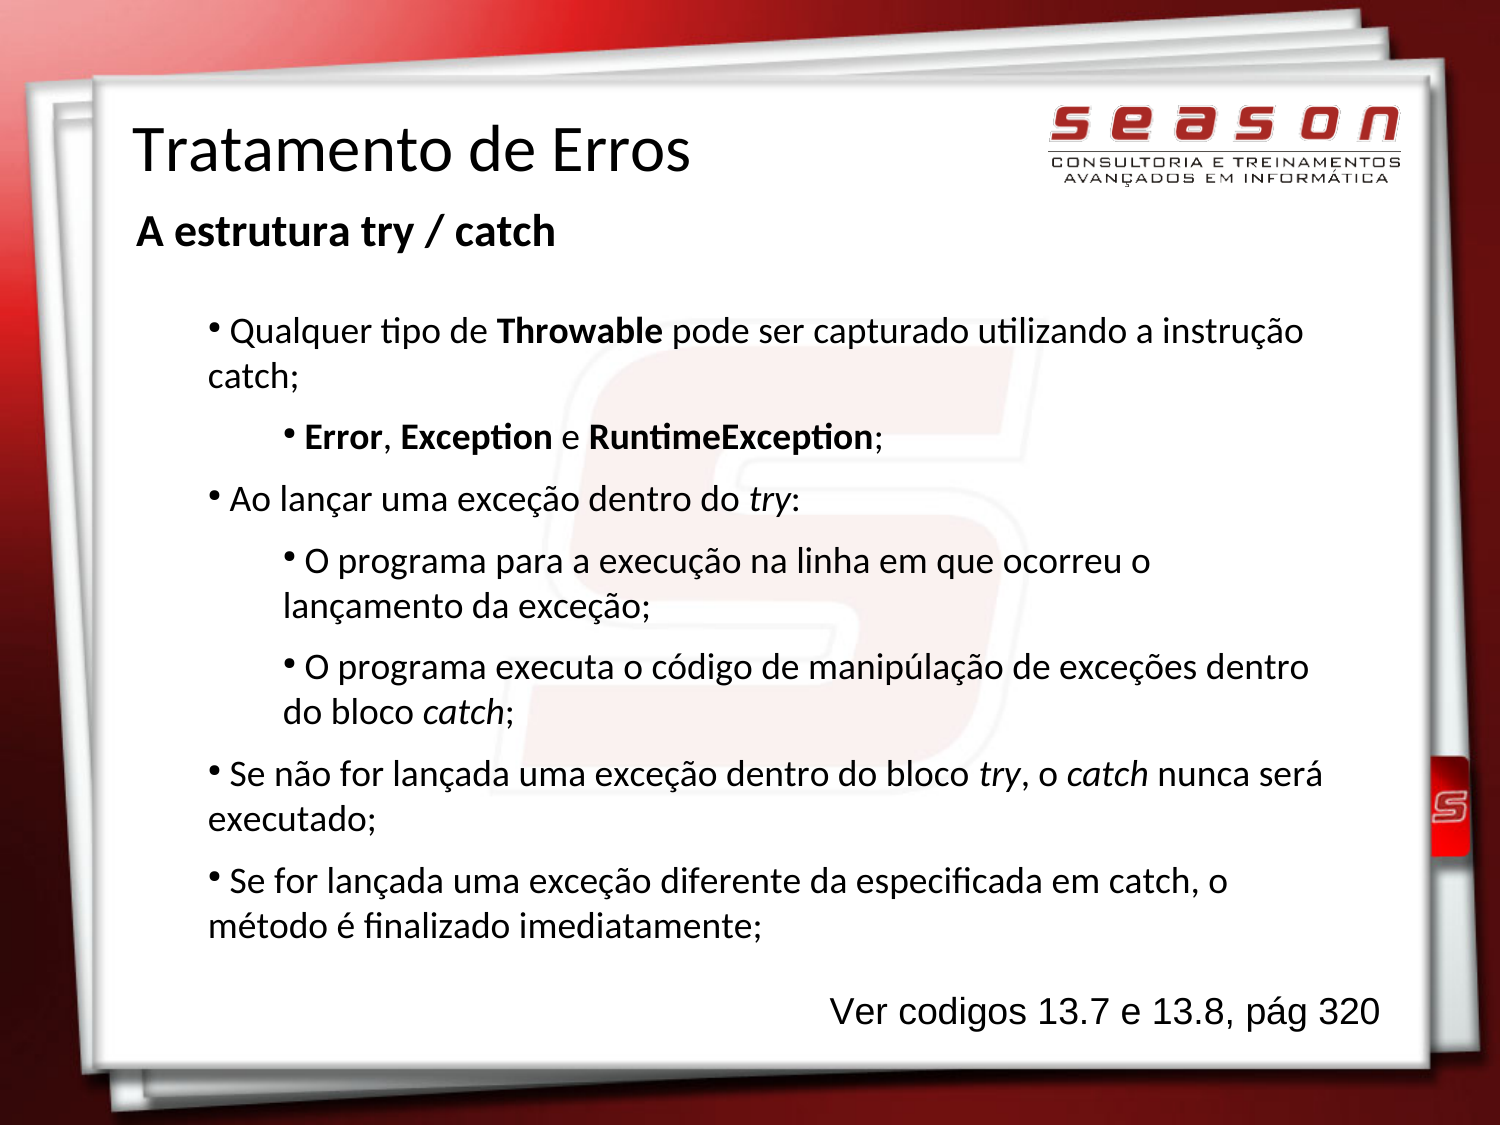

# Tratamento de Erros
A estrutura try / catch
 Qualquer tipo de Throwable pode ser capturado utilizando a instrução catch;
 Error, Exception e RuntimeException;
 Ao lançar uma exceção dentro do try:
 O programa para a execução na linha em que ocorreu o lançamento da exceção;
 O programa executa o código de manipúlação de exceções dentro do bloco catch;
 Se não for lançada uma exceção dentro do bloco try, o catch nunca será executado;
 Se for lançada uma exceção diferente da especificada em catch, o método é finalizado imediatamente;
Ver codigos 13.7 e 13.8, pág 320